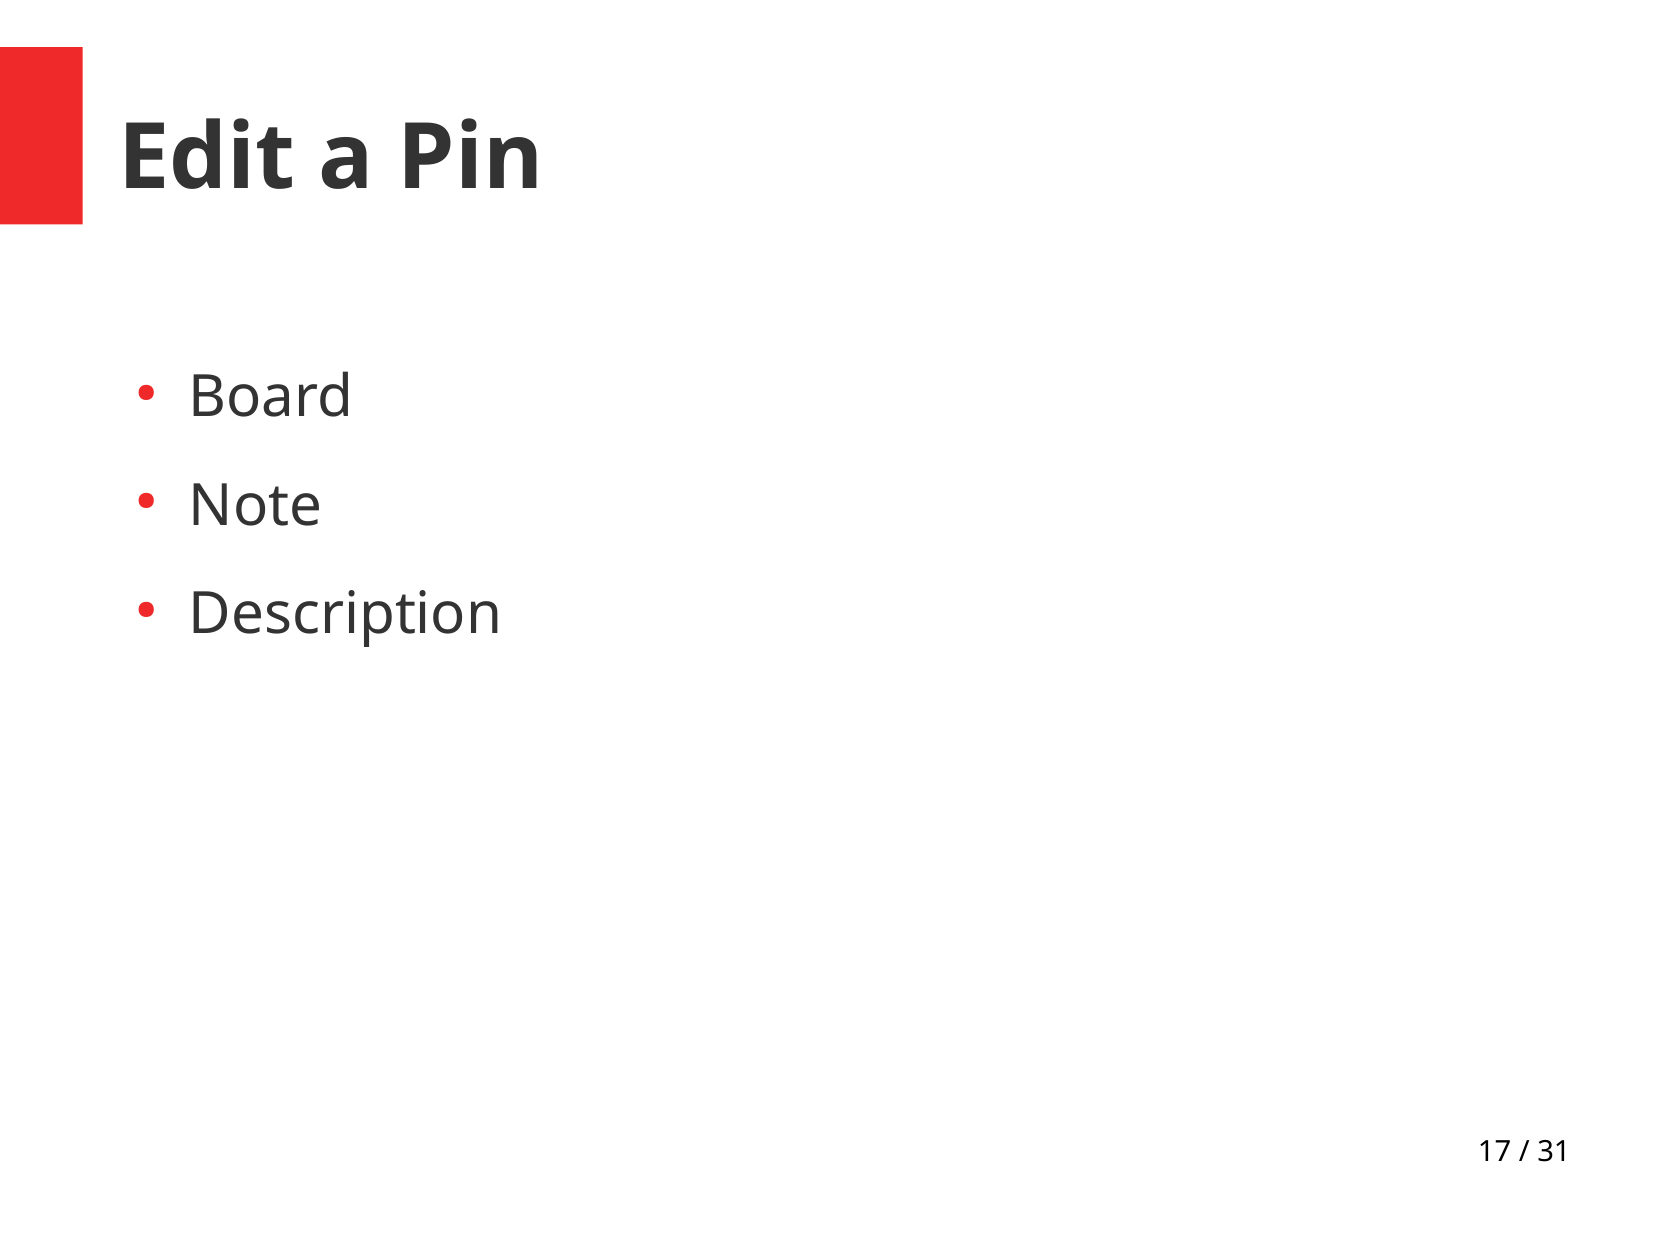

# Edit a Pin
Board
Note
Description
17